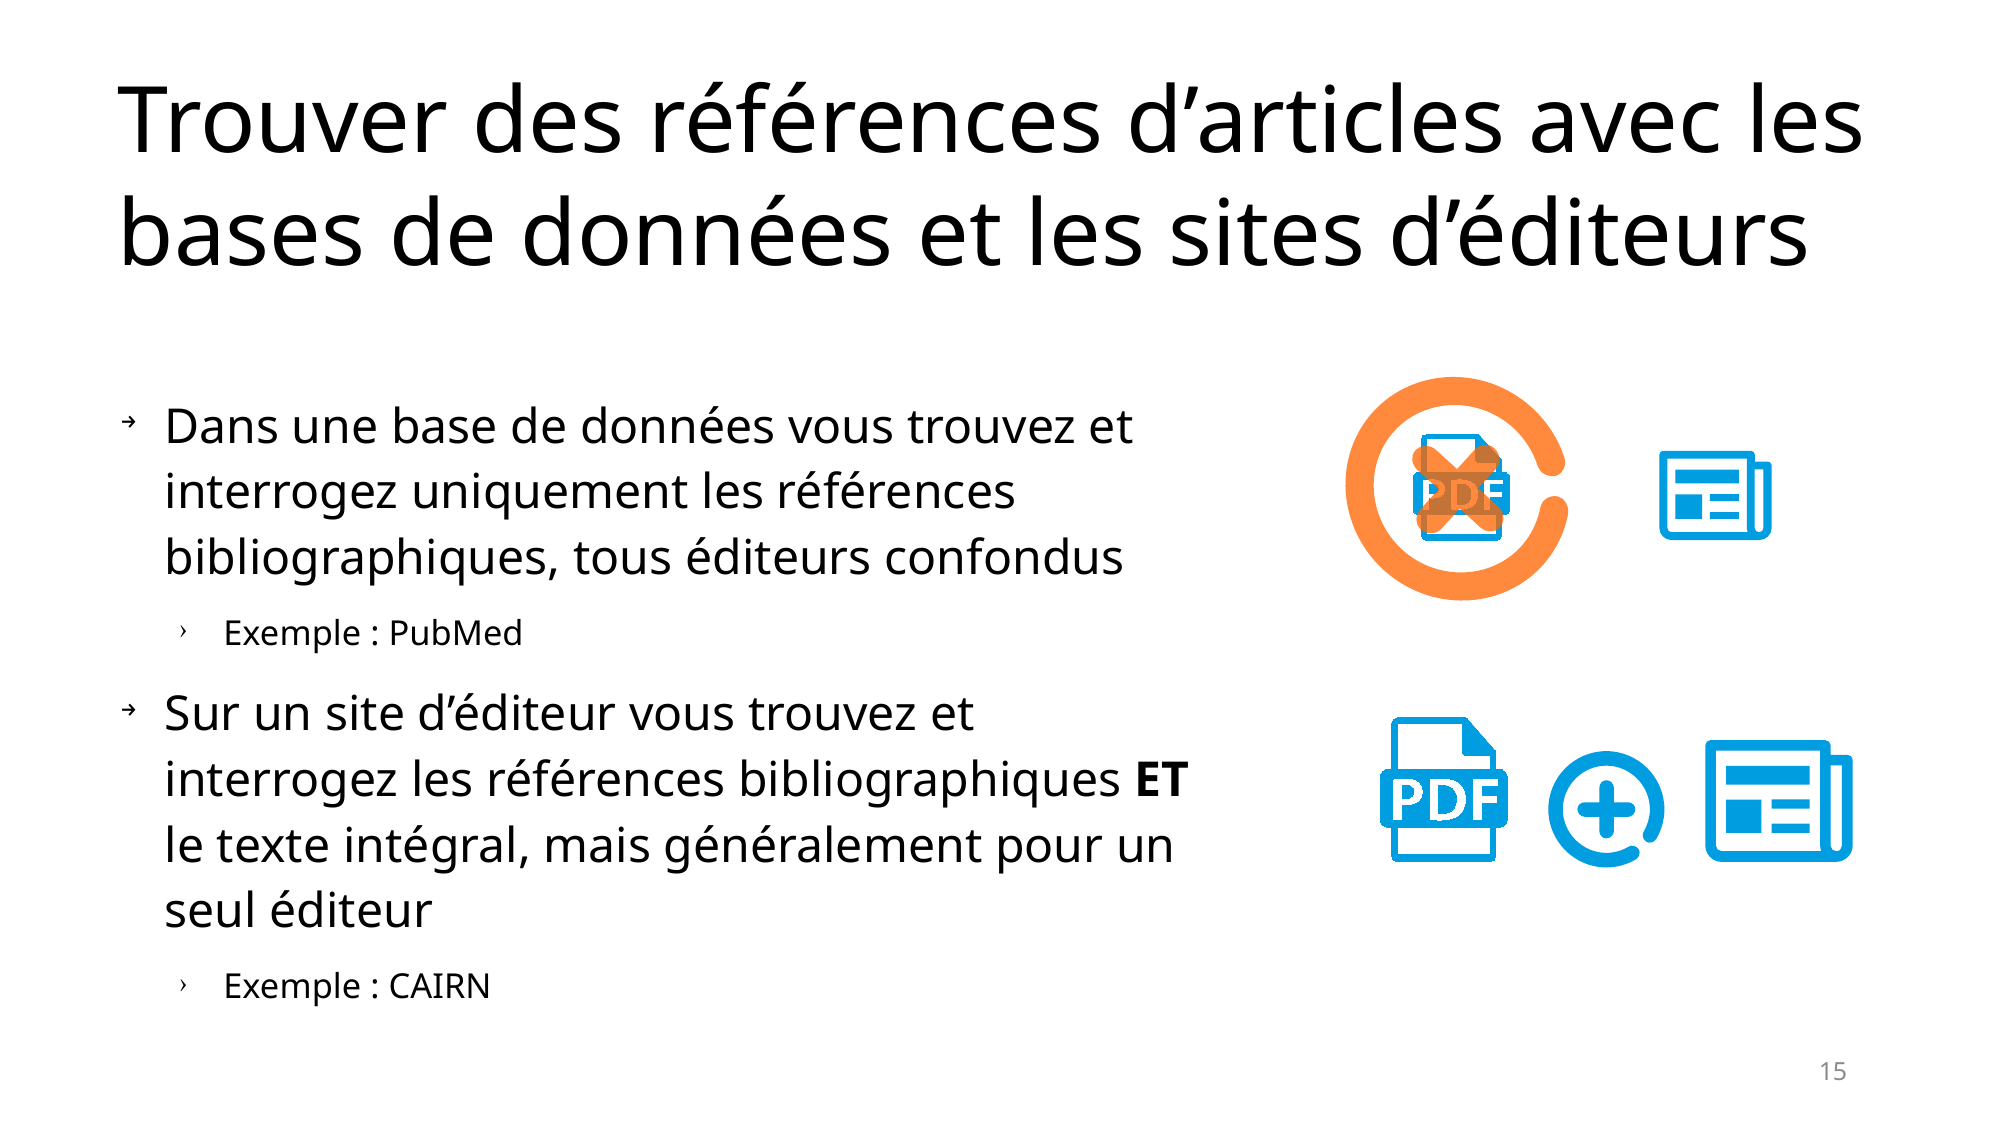

# Trouver des références d’articles avec les bases de données et les sites d’éditeurs
Dans une base de données vous trouvez et interrogez uniquement les références bibliographiques, tous éditeurs confondus
Exemple : PubMed
Sur un site d’éditeur vous trouvez et interrogez les références bibliographiques ET le texte intégral, mais généralement pour un seul éditeur
Exemple : CAIRN
15